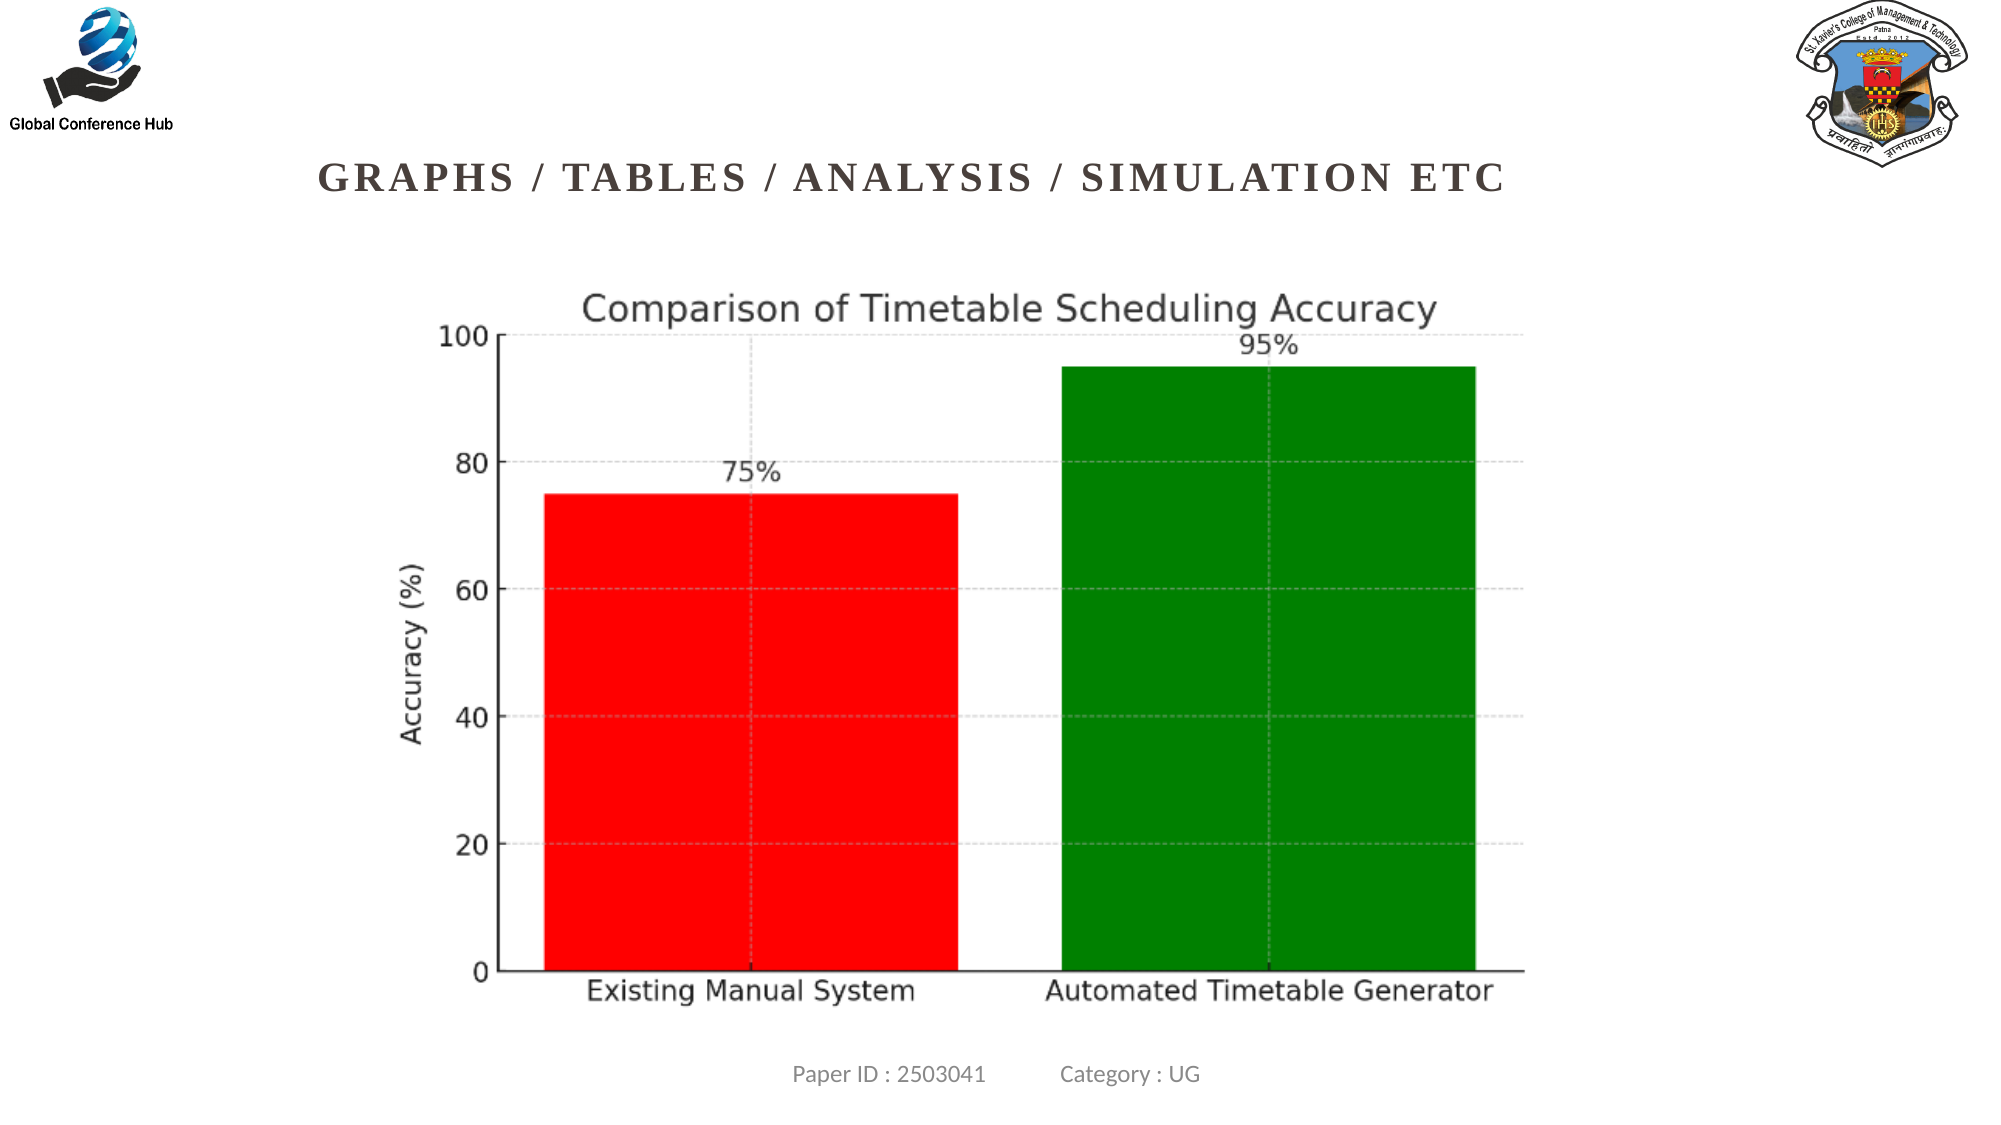

# GRAPHS / TABLES / ANALYSIS / SIMULATION ETC
### Chart
| Category |
|---|Paper ID : 2503041 Category : UG